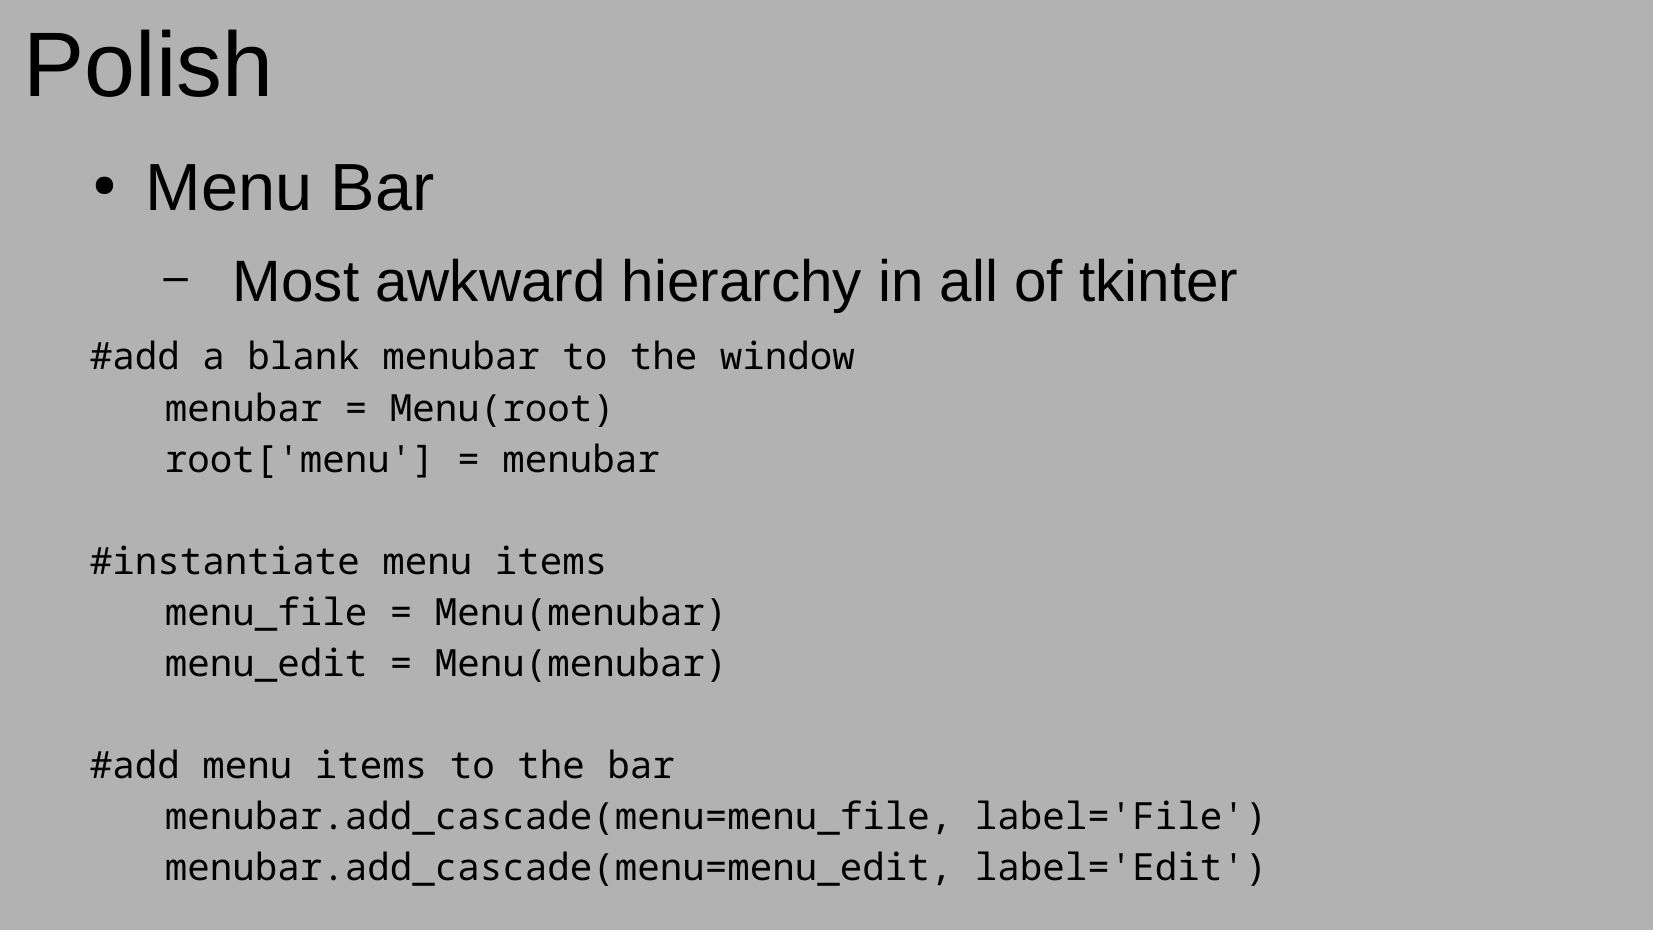

# Polish
Menu Bar
 Most awkward hierarchy in all of tkinter
#add a blank menubar to the window
	menubar = Menu(root)
	root['menu'] = menubar
#instantiate menu items
	menu_file = Menu(menubar)
	menu_edit = Menu(menubar)
#add menu items to the bar
	menubar.add_cascade(menu=menu_file, label='File')
	menubar.add_cascade(menu=menu_edit, label='Edit')
#add cascade items to the menu items
	menu_file.add_command(label=”Quit”, command=exit)